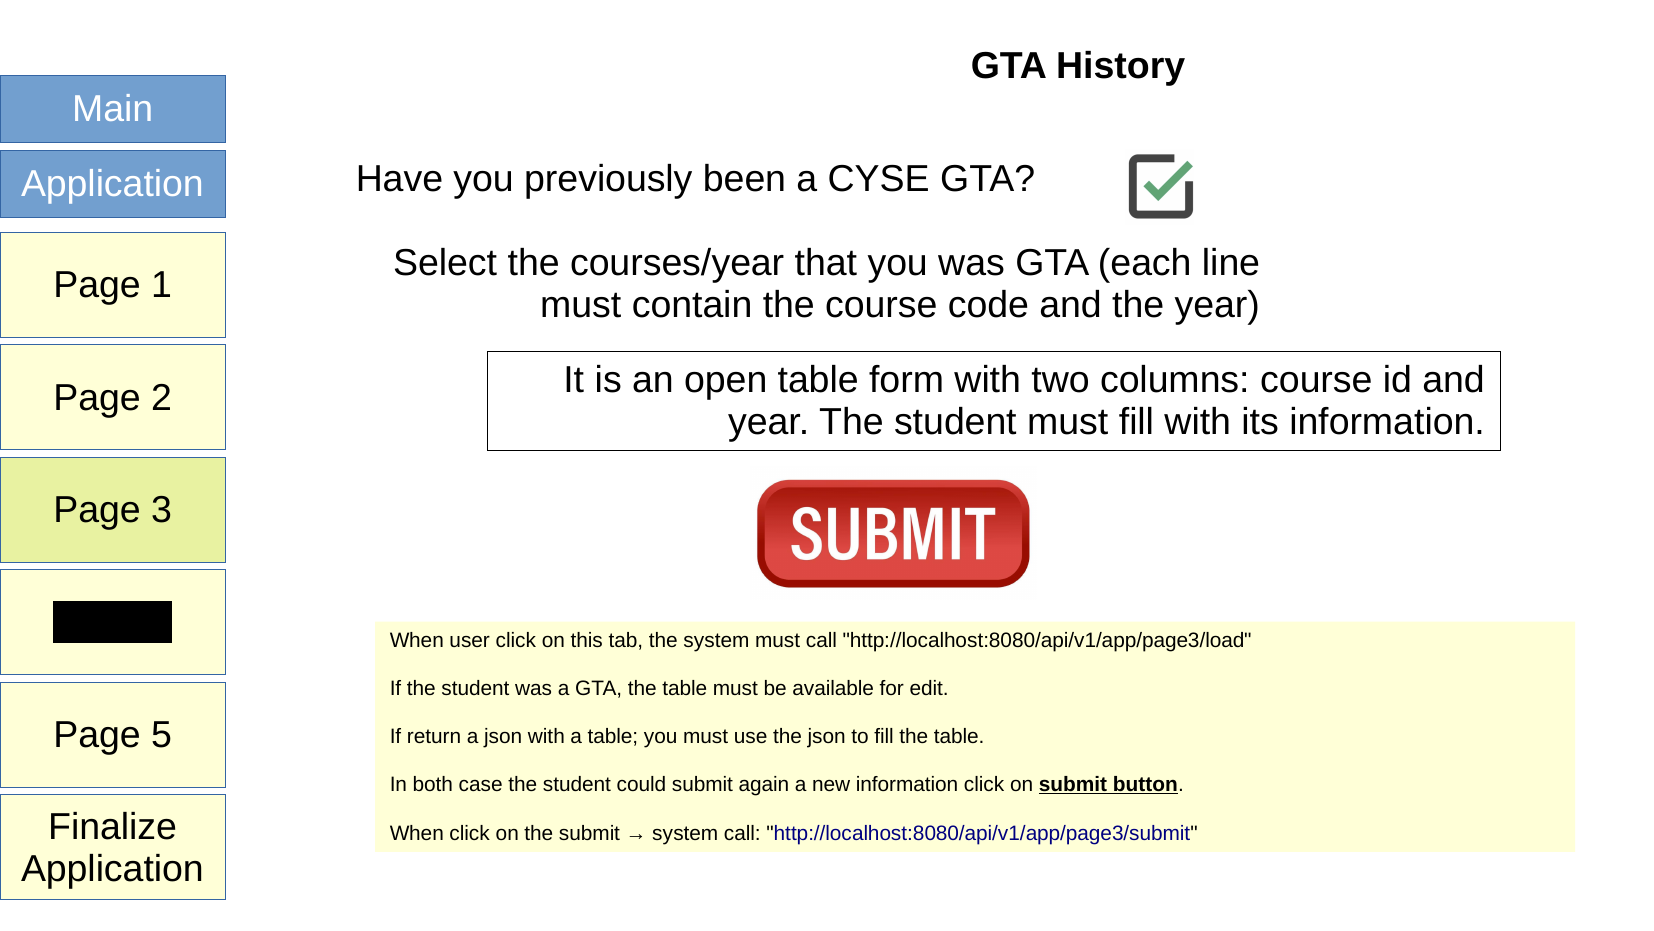

GTA History
Main
Application
Have you previously been a CYSE GTA?
Page 1
Select the courses/year that you was GTA (each line must contain the course code and the year)
Page 2
It is an open table form with two columns: course id and year. The student must fill with its information.
Page 3
Page 4
When user click on this tab, the system must call "http://localhost:8080/api/v1/app/page3/load"
If the student was a GTA, the table must be available for edit.
If return a json with a table; you must use the json to fill the table.
In both case the student could submit again a new information click on submit button.
When click on the submit → system call: "http://localhost:8080/api/v1/app/page3/submit"
Page 5
Finalize Application